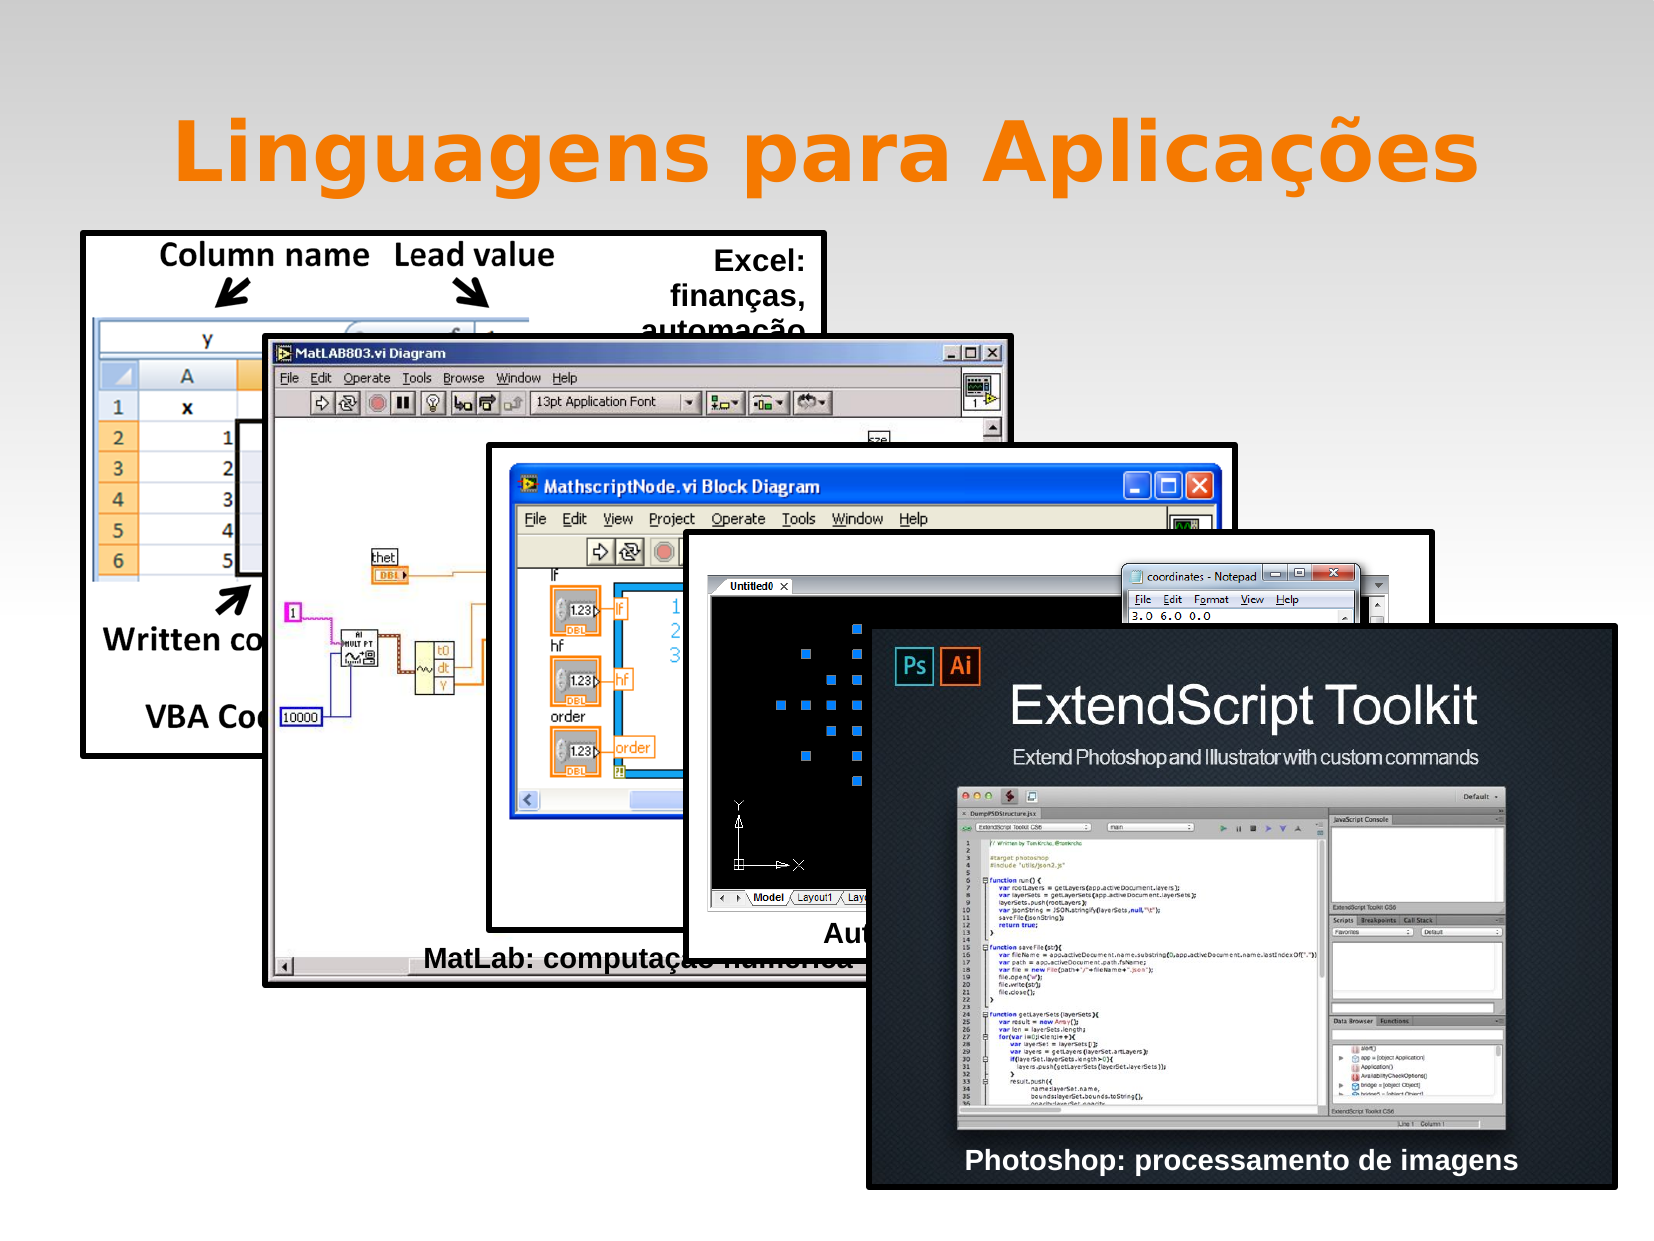

# Linguagens para Aplicações
Excel:
finanças,
 automação
de escritório
MatLab: computação numérica
 LabView:
 automação industrial
AutoCAD: arquitetura, engenharia
Photoshop: processamento de imagens